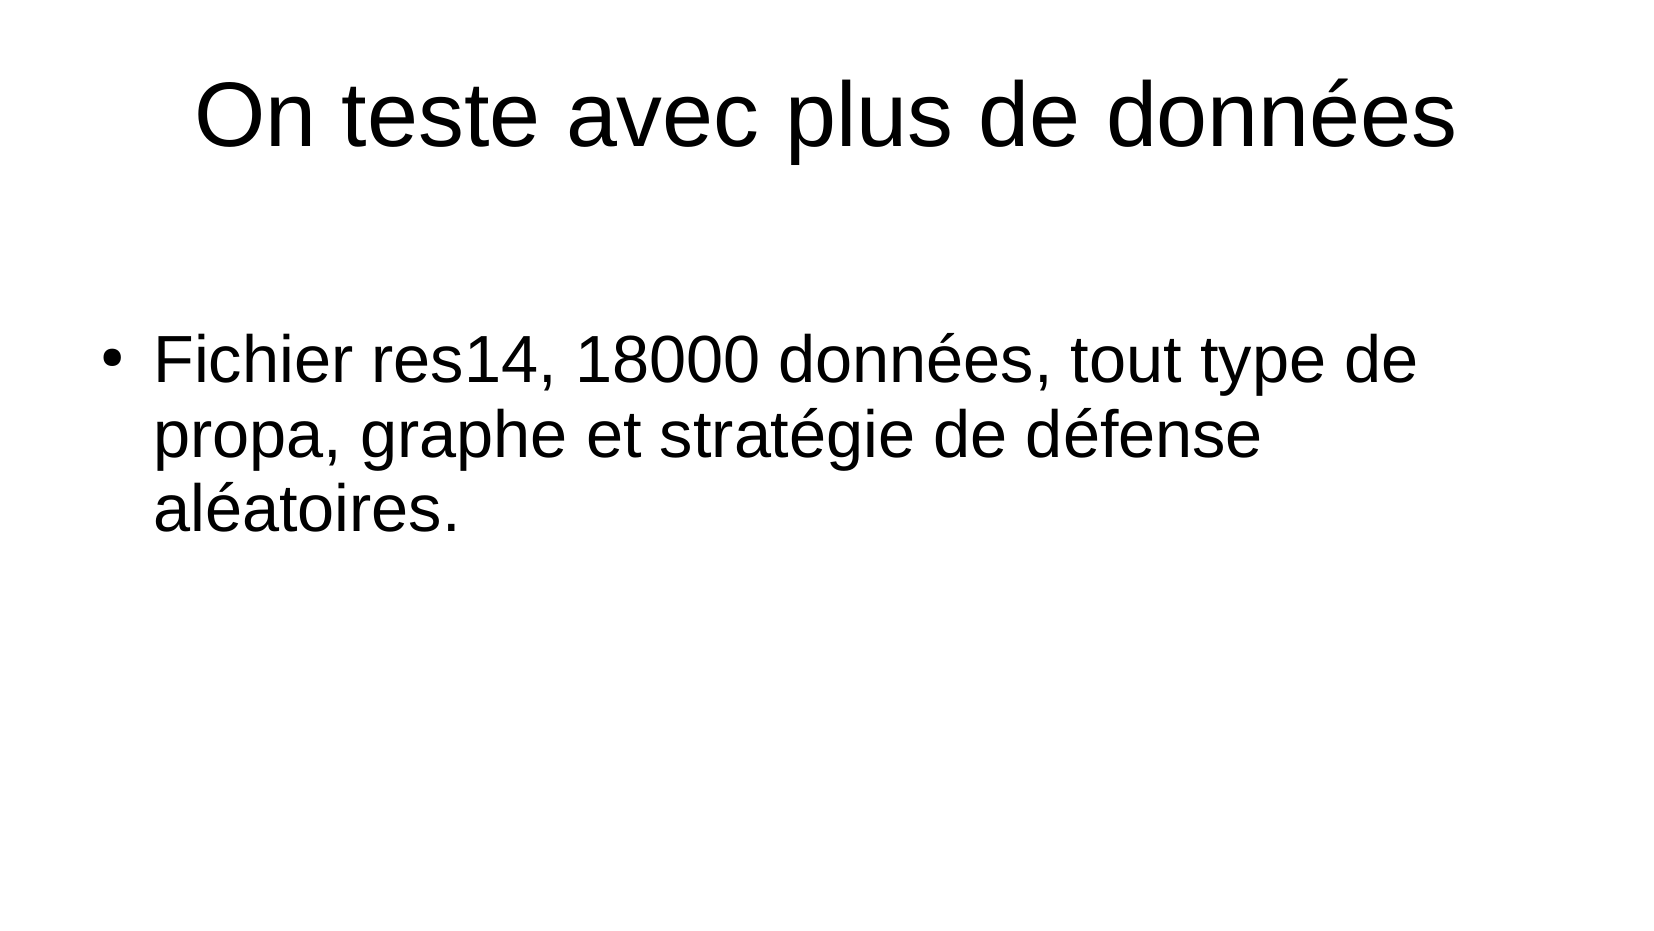

# On teste avec plus de données
Fichier res14, 18000 données, tout type de propa, graphe et stratégie de défense aléatoires.